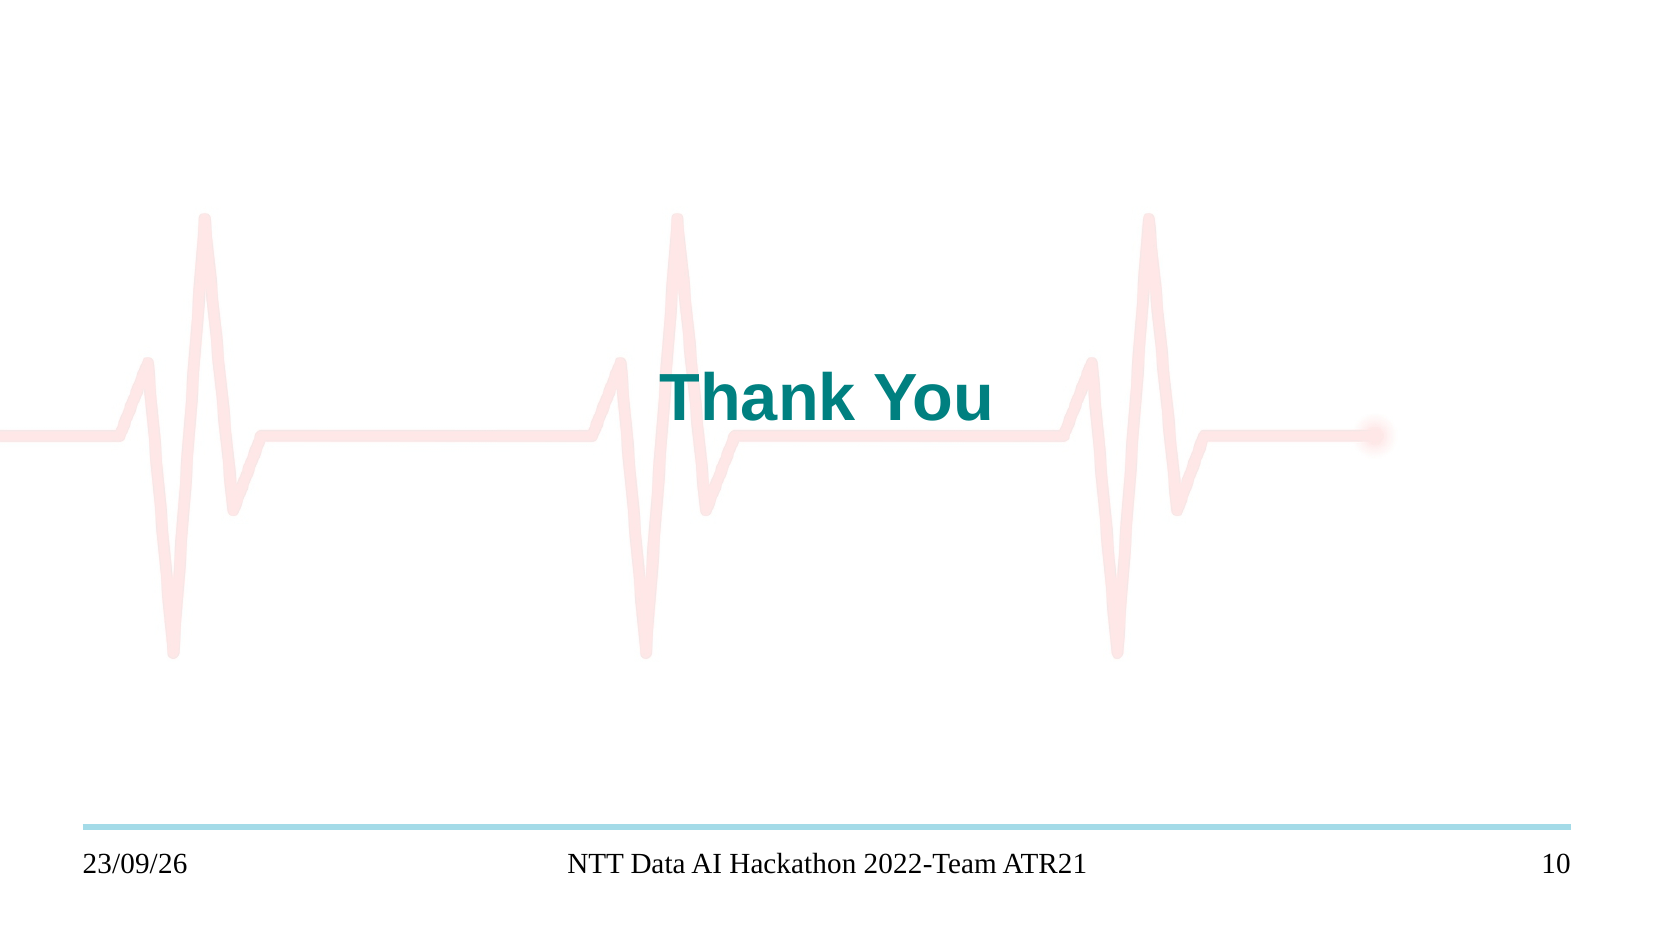

Thank You
NTT Data AI Hackathon 2022-Team ATR21
10